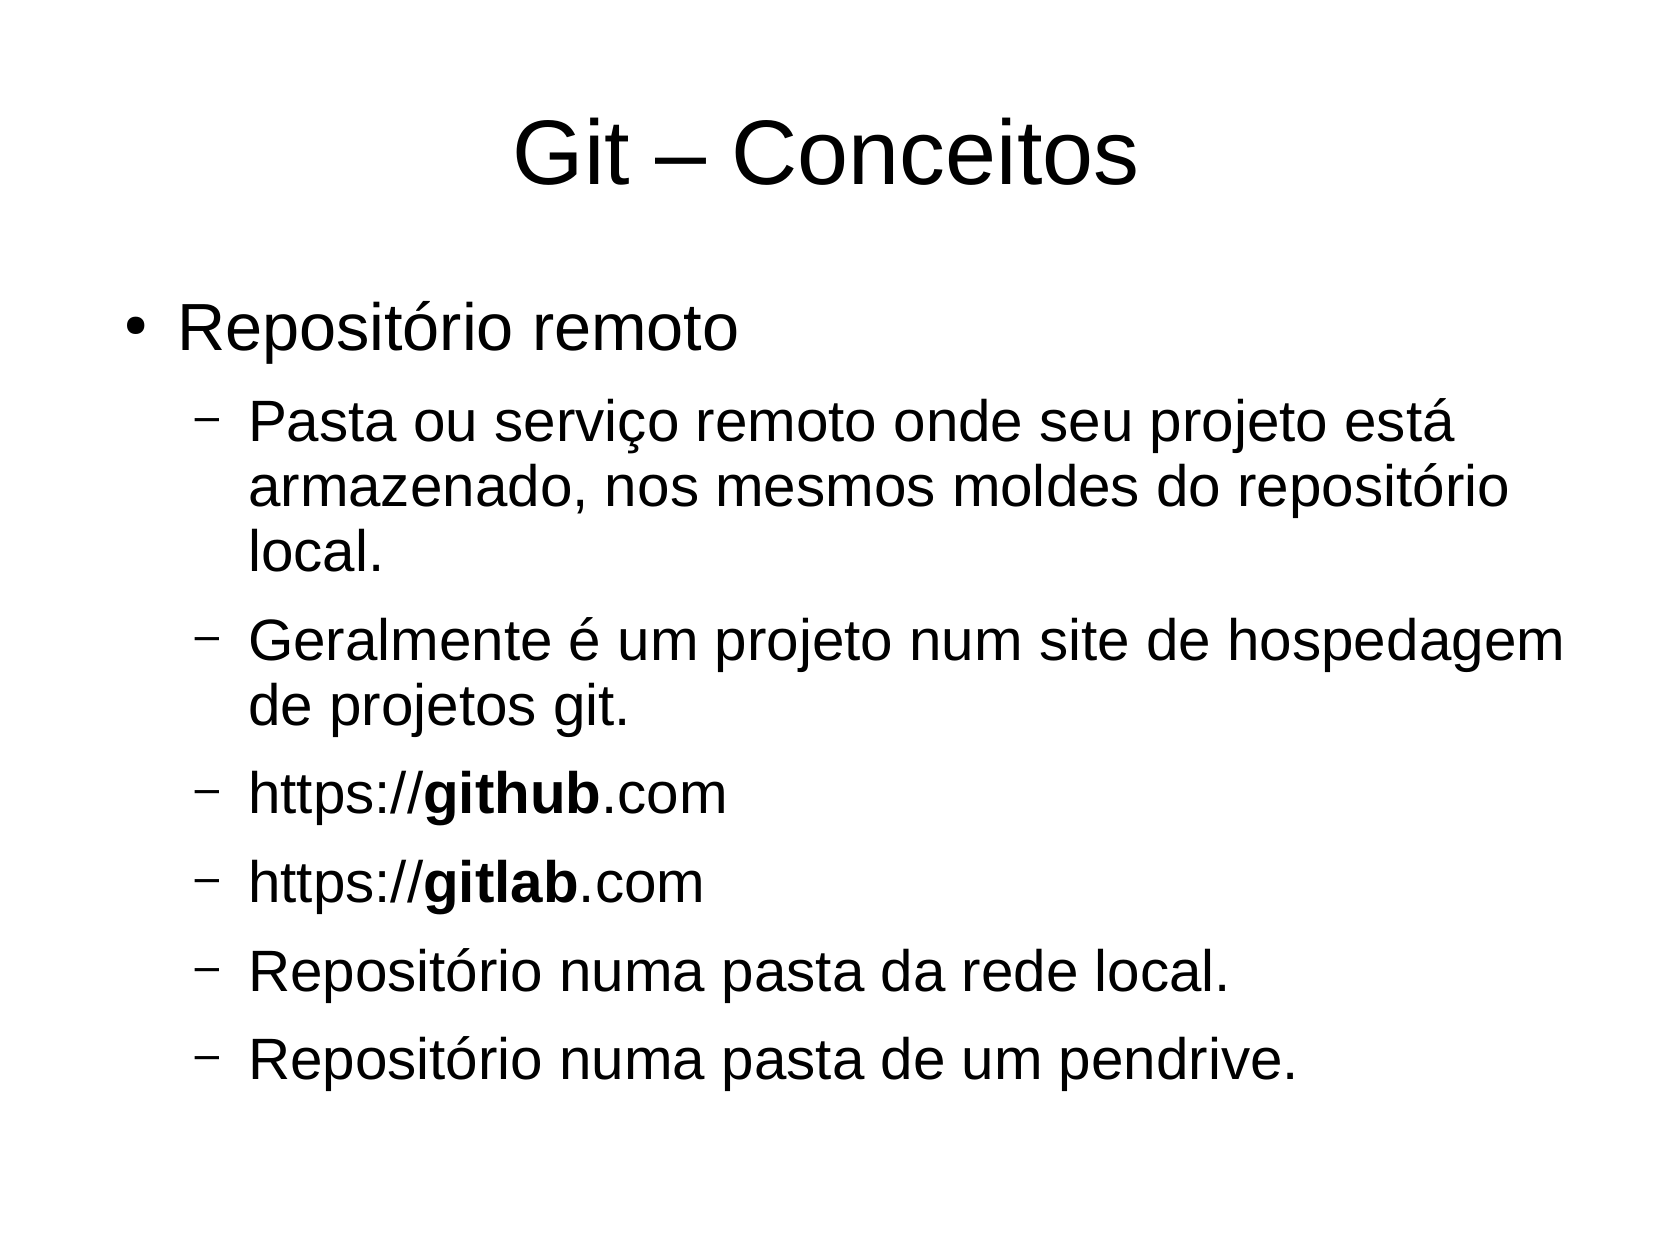

# Git – Conceitos
Repositório remoto
Pasta ou serviço remoto onde seu projeto está armazenado, nos mesmos moldes do repositório local.
Geralmente é um projeto num site de hospedagem de projetos git.
https://github.com
https://gitlab.com
Repositório numa pasta da rede local.
Repositório numa pasta de um pendrive.